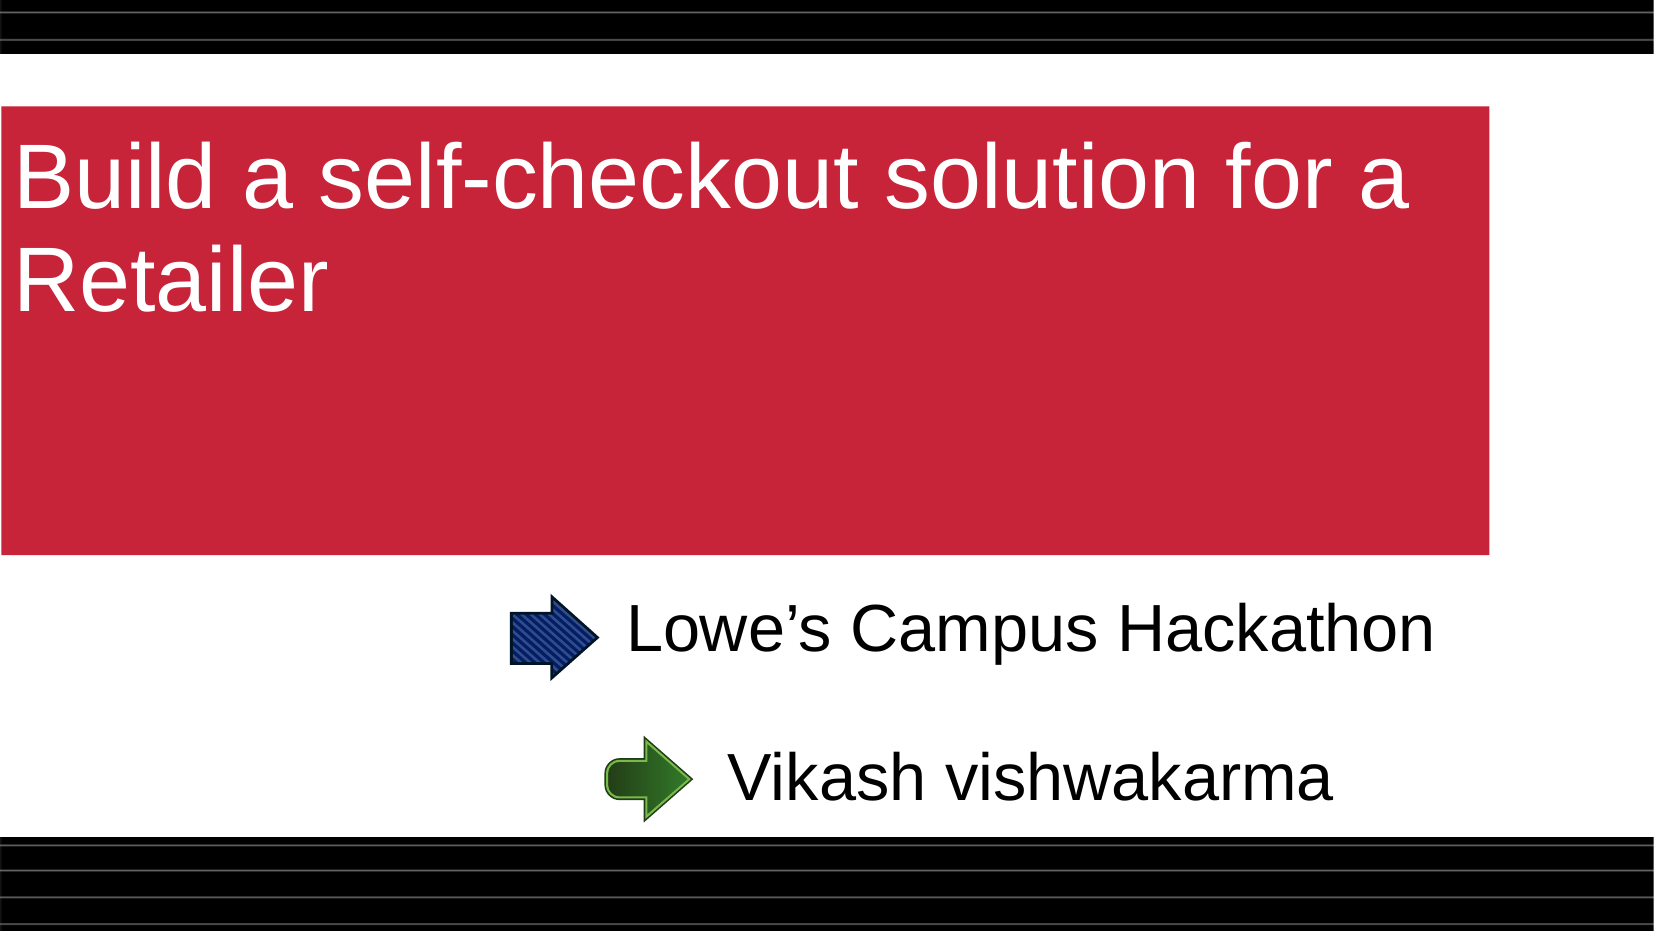

# Build a self-checkout solution for a Retailer
Lowe’s Campus Hackathon
Vikash vishwakarma